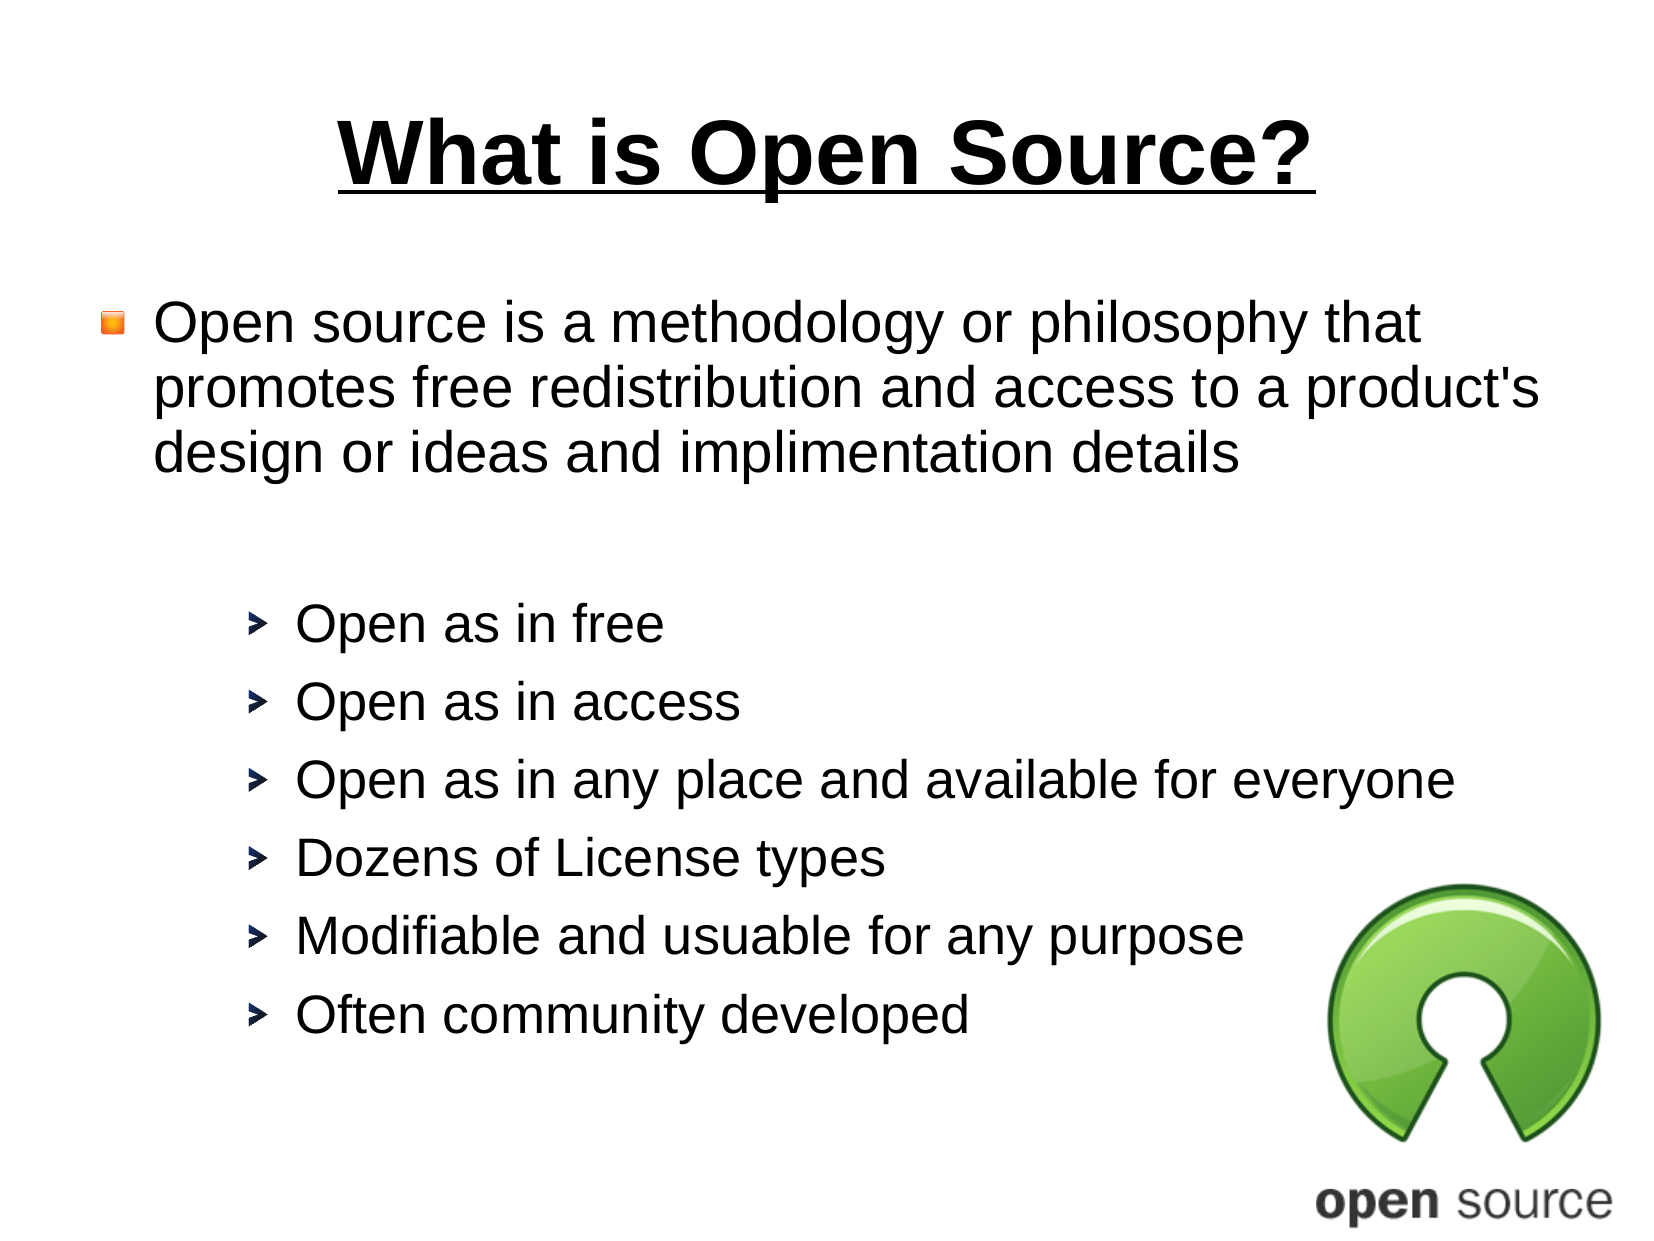

# What is Open Source?
Open source is a methodology or philosophy that promotes free redistribution and access to a product's design or ideas and implimentation details
Open as in free
Open as in access
Open as in any place and available for everyone
Dozens of License types
Modifiable and usuable for any purpose
Often community developed